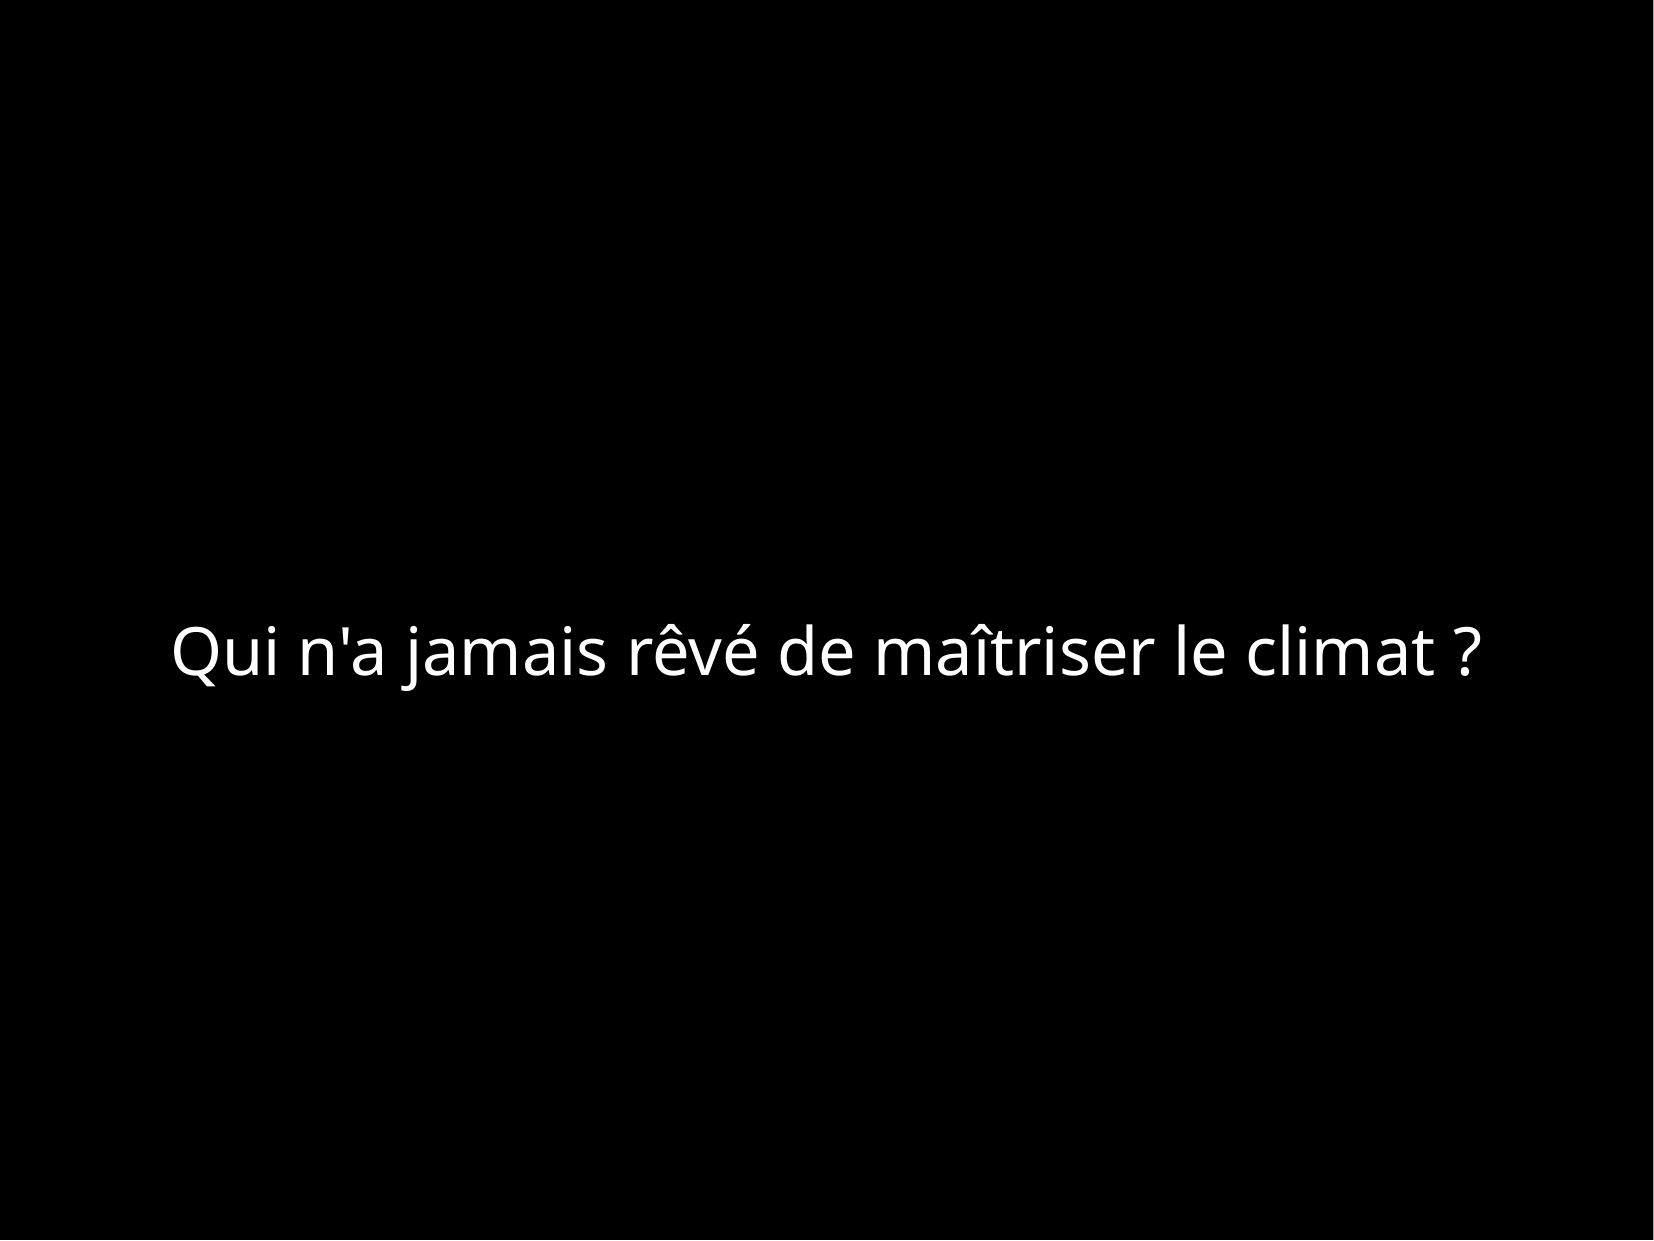

# Qui n'a jamais rêvé de maîtriser le climat ?